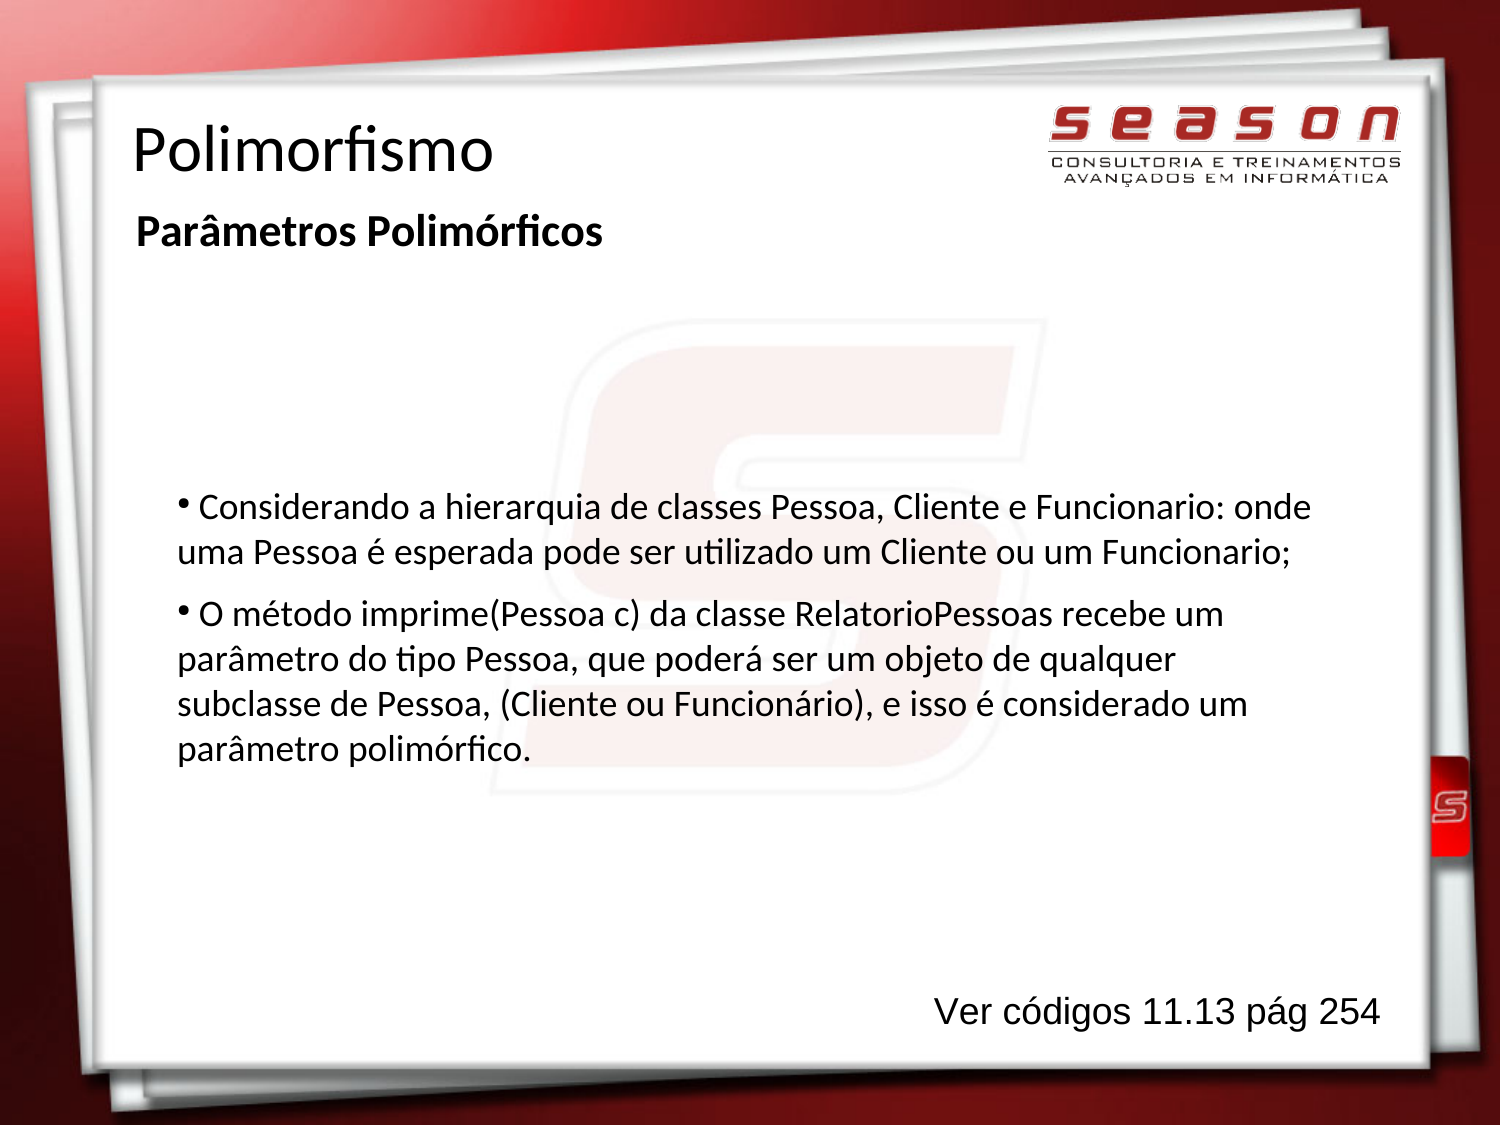

# Polimorfismo
Parâmetros Polimórficos
 Considerando a hierarquia de classes Pessoa, Cliente e Funcionario: onde uma Pessoa é esperada pode ser utilizado um Cliente ou um Funcionario;
 O método imprime(Pessoa c) da classe RelatorioPessoas recebe um parâmetro do tipo Pessoa, que poderá ser um objeto de qualquer subclasse de Pessoa, (Cliente ou Funcionário), e isso é considerado um parâmetro polimórfico.
Ver códigos 11.13 pág 254